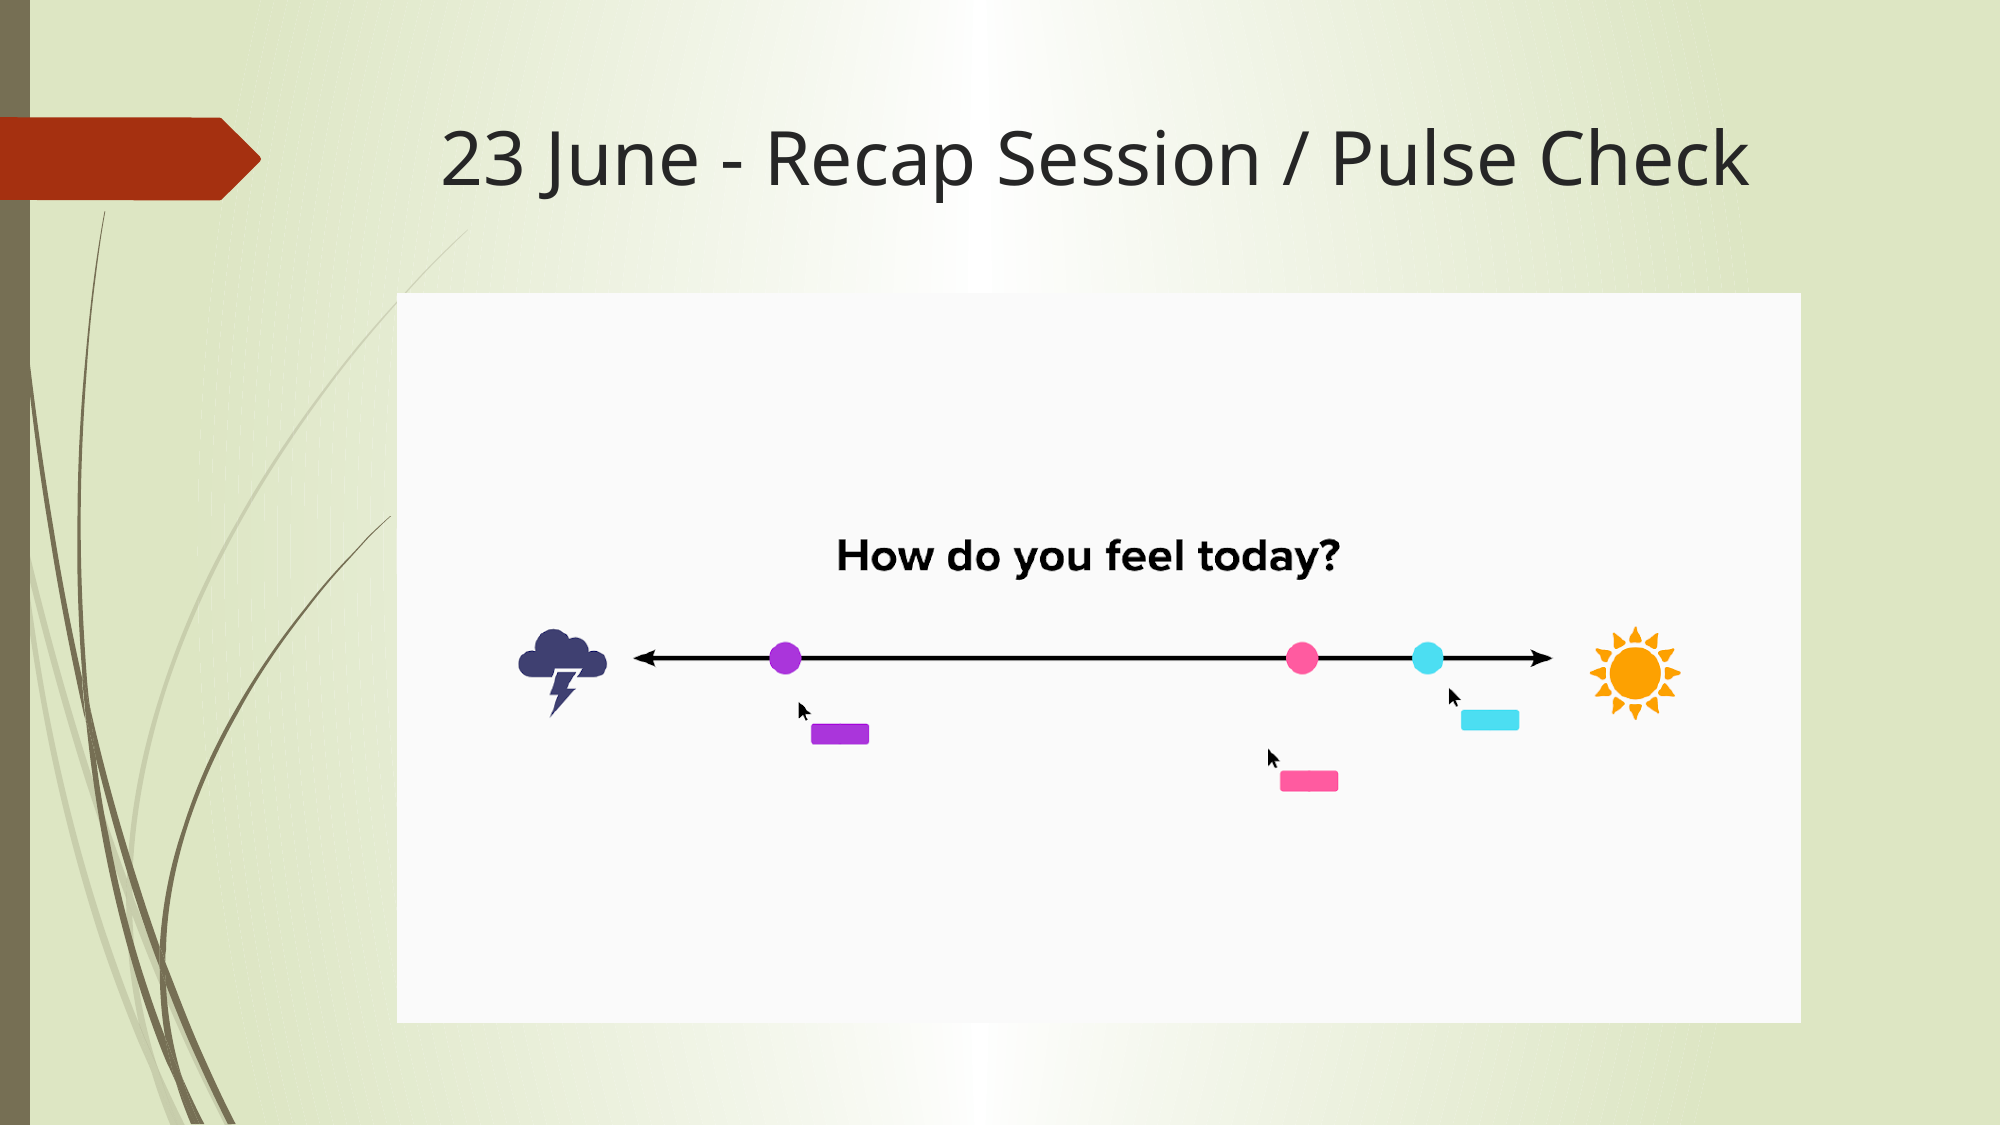

# 23 June - Recap Session / Pulse Check